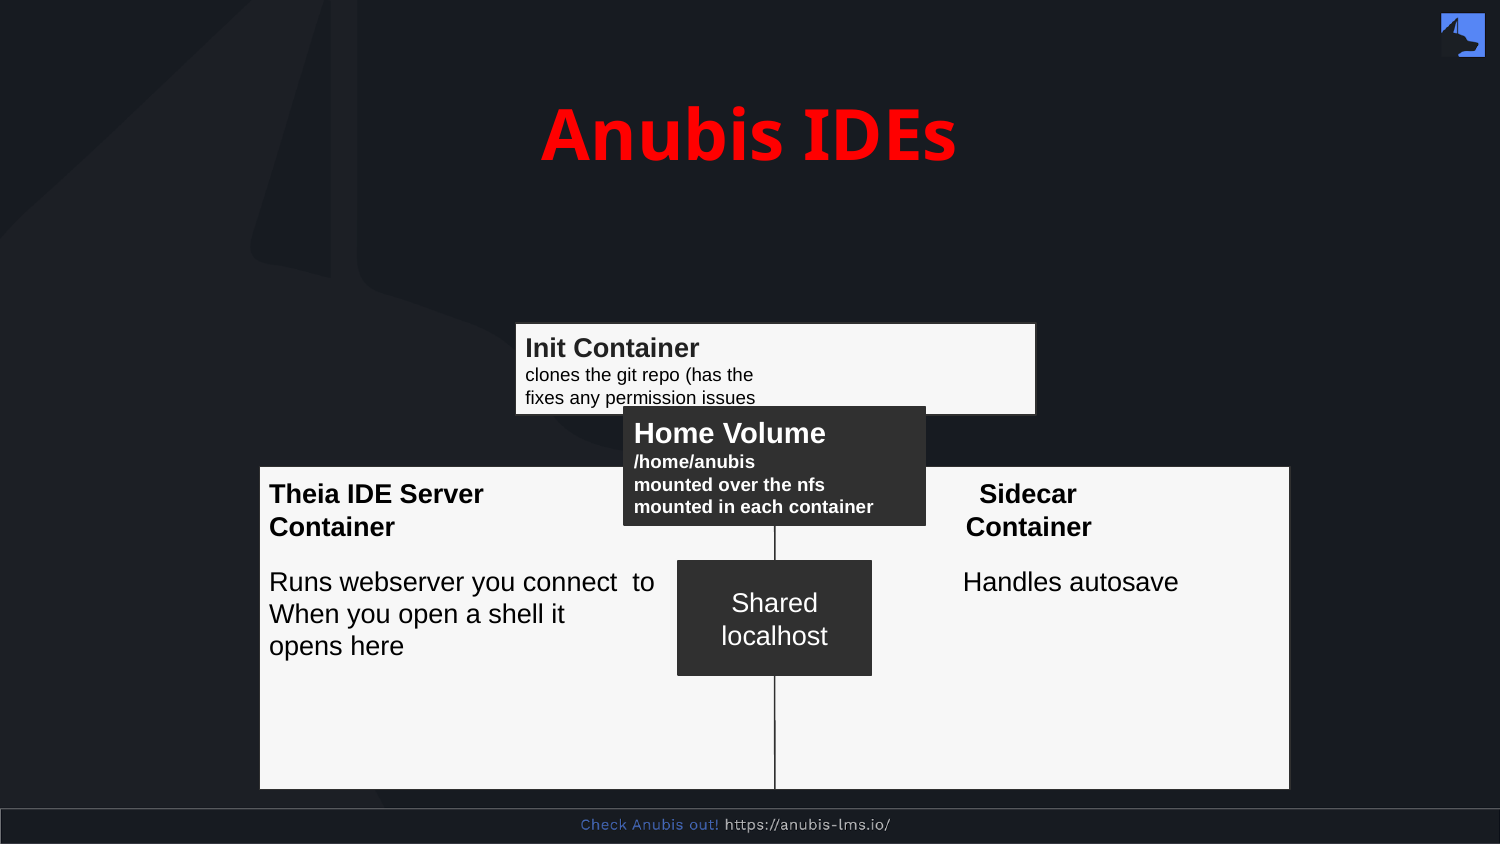

# Anubis IDEs
Init Container
clones the git repo (has the
fixes any permission issues
Home Volume
/home/anubis
mounted over the nfs
mounted in each container
Theia IDE Server Sidecar
Container Container
Runs webserver you connect to Handles autosave
When you open a shell it
opens here
Shared localhost